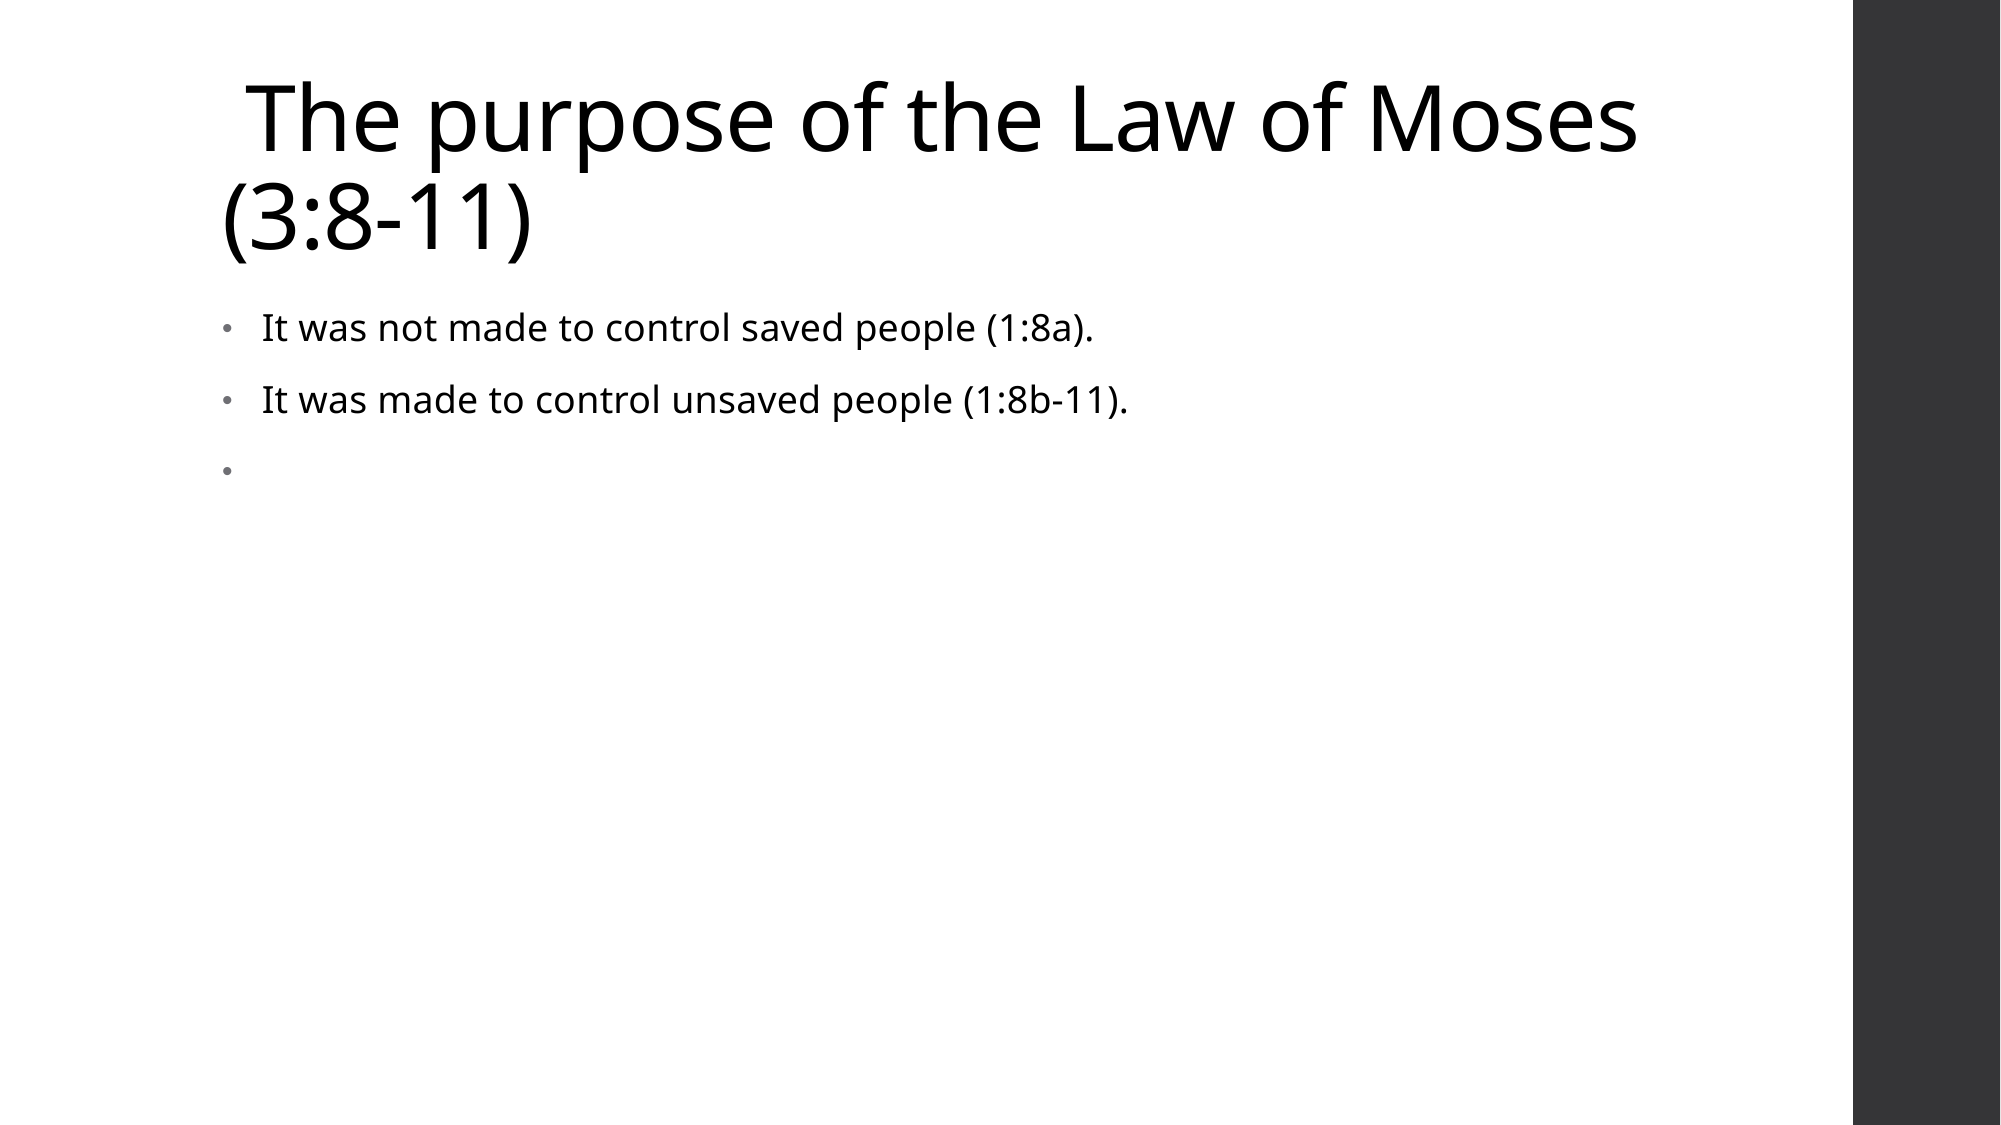

# The purpose of the Law of Moses (3:8-11)
 It was not made to control saved people (1:8a).
 It was made to control unsaved people (1:8b-11).